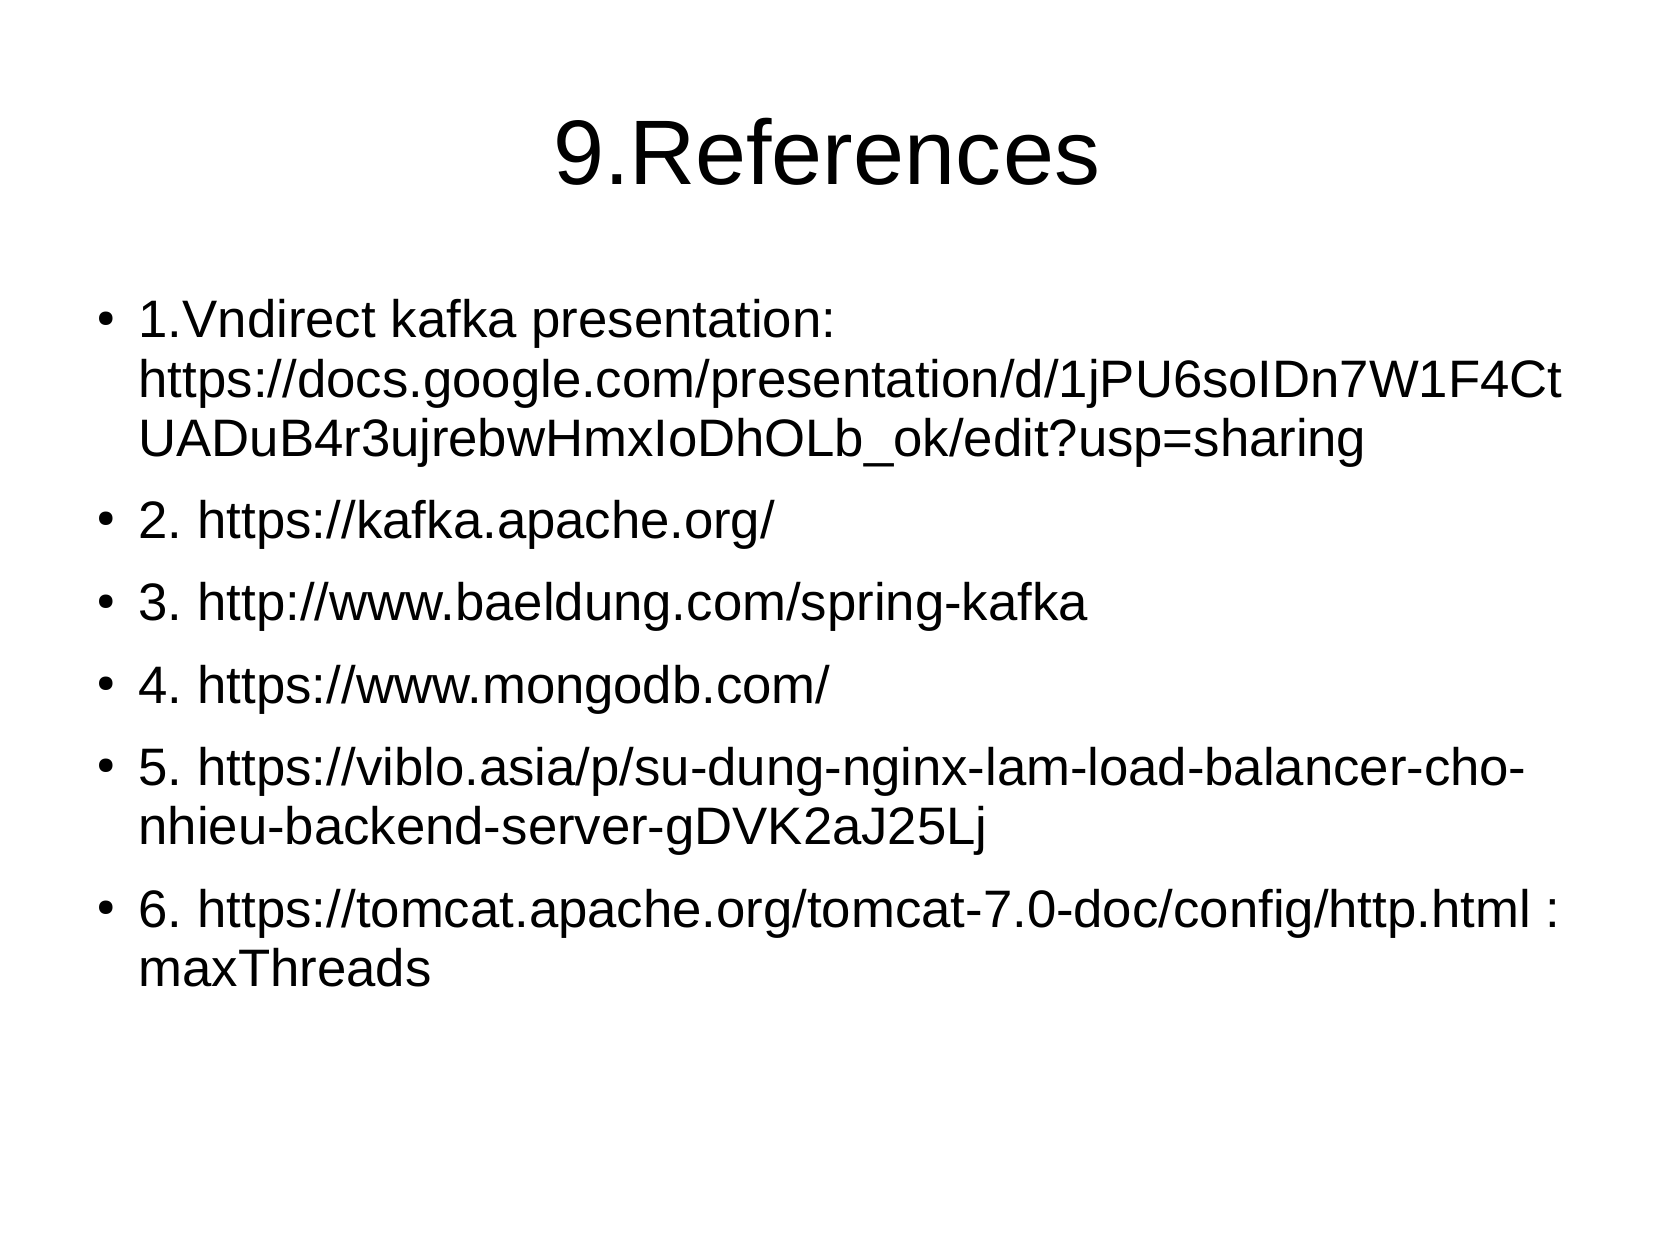

# 9.Referenc	es
1.Vndirect kafka presentation: https://docs.google.com/presentation/d/1jPU6soIDn7W1F4CtUADuB4r3ujrebwHmxIoDhOLb_ok/edit?usp=sharing
2. https://kafka.apache.org/
3. http://www.baeldung.com/spring-kafka
4. https://www.mongodb.com/
5. https://viblo.asia/p/su-dung-nginx-lam-load-balancer-cho-nhieu-backend-server-gDVK2aJ25Lj
6. https://tomcat.apache.org/tomcat-7.0-doc/config/http.html : maxThreads